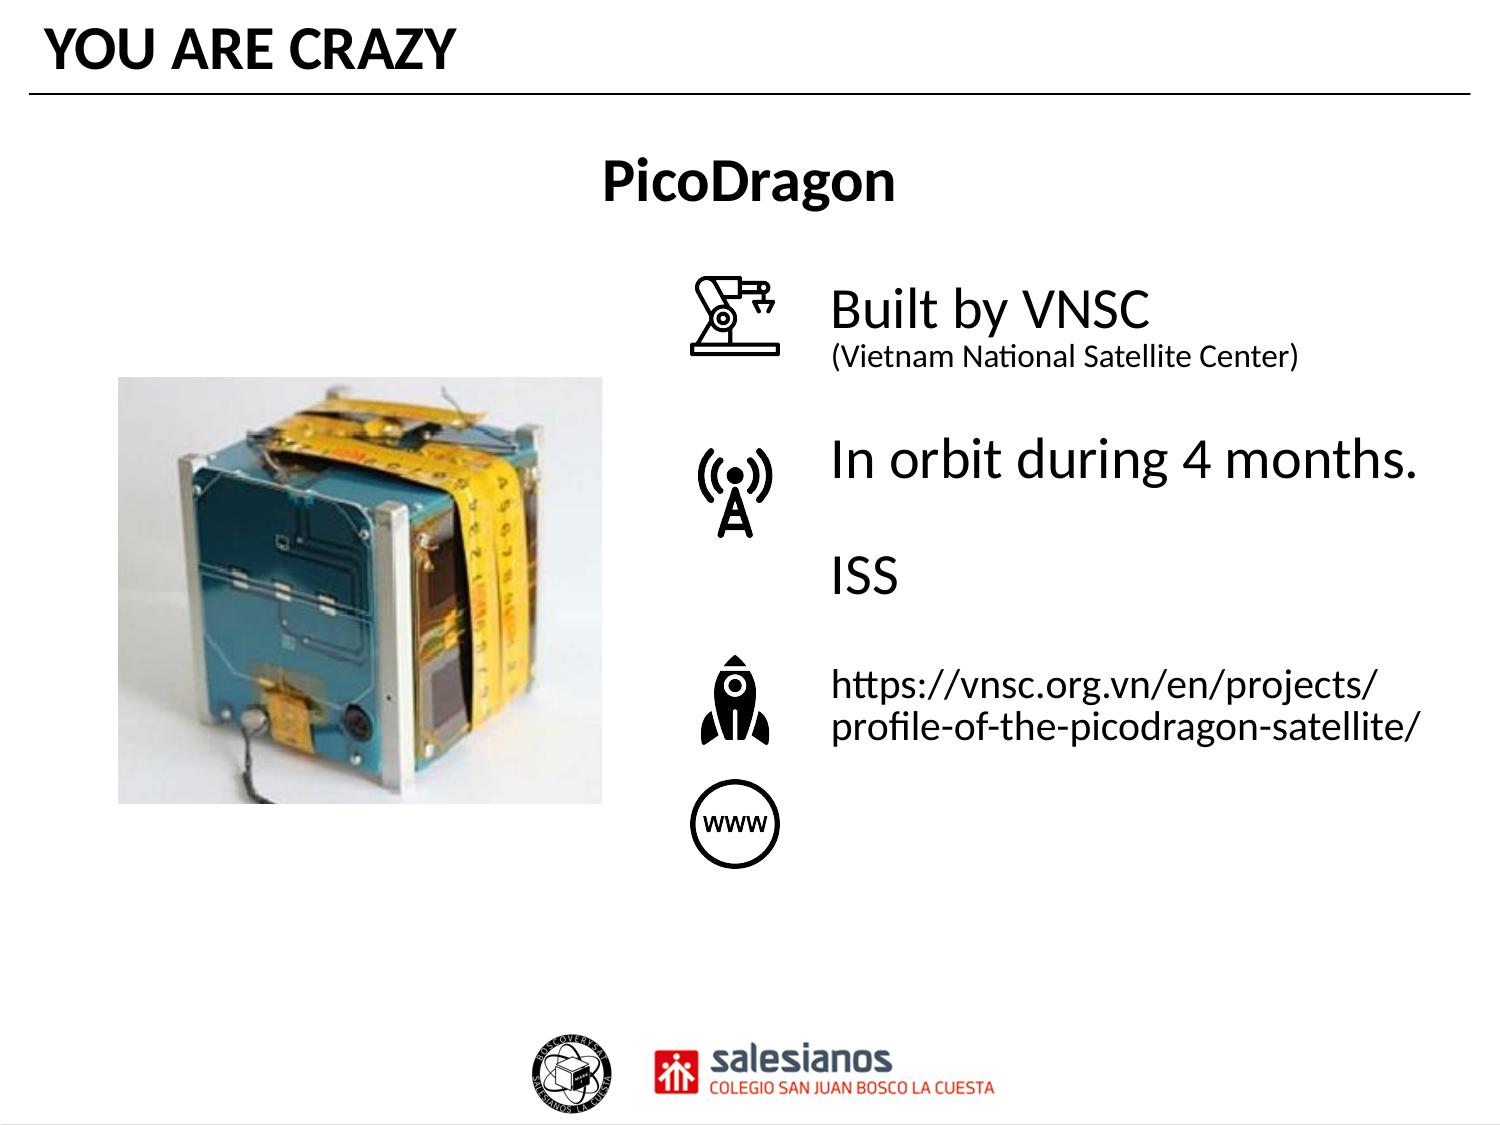

YOU ARE CRAZY
PicoDragon
Built by VNSC
(Vietnam National Satellite Center)
In orbit during 4 months.
ISS
https://vnsc.org.vn/en/projects/profile-of-the-picodragon-satellite/